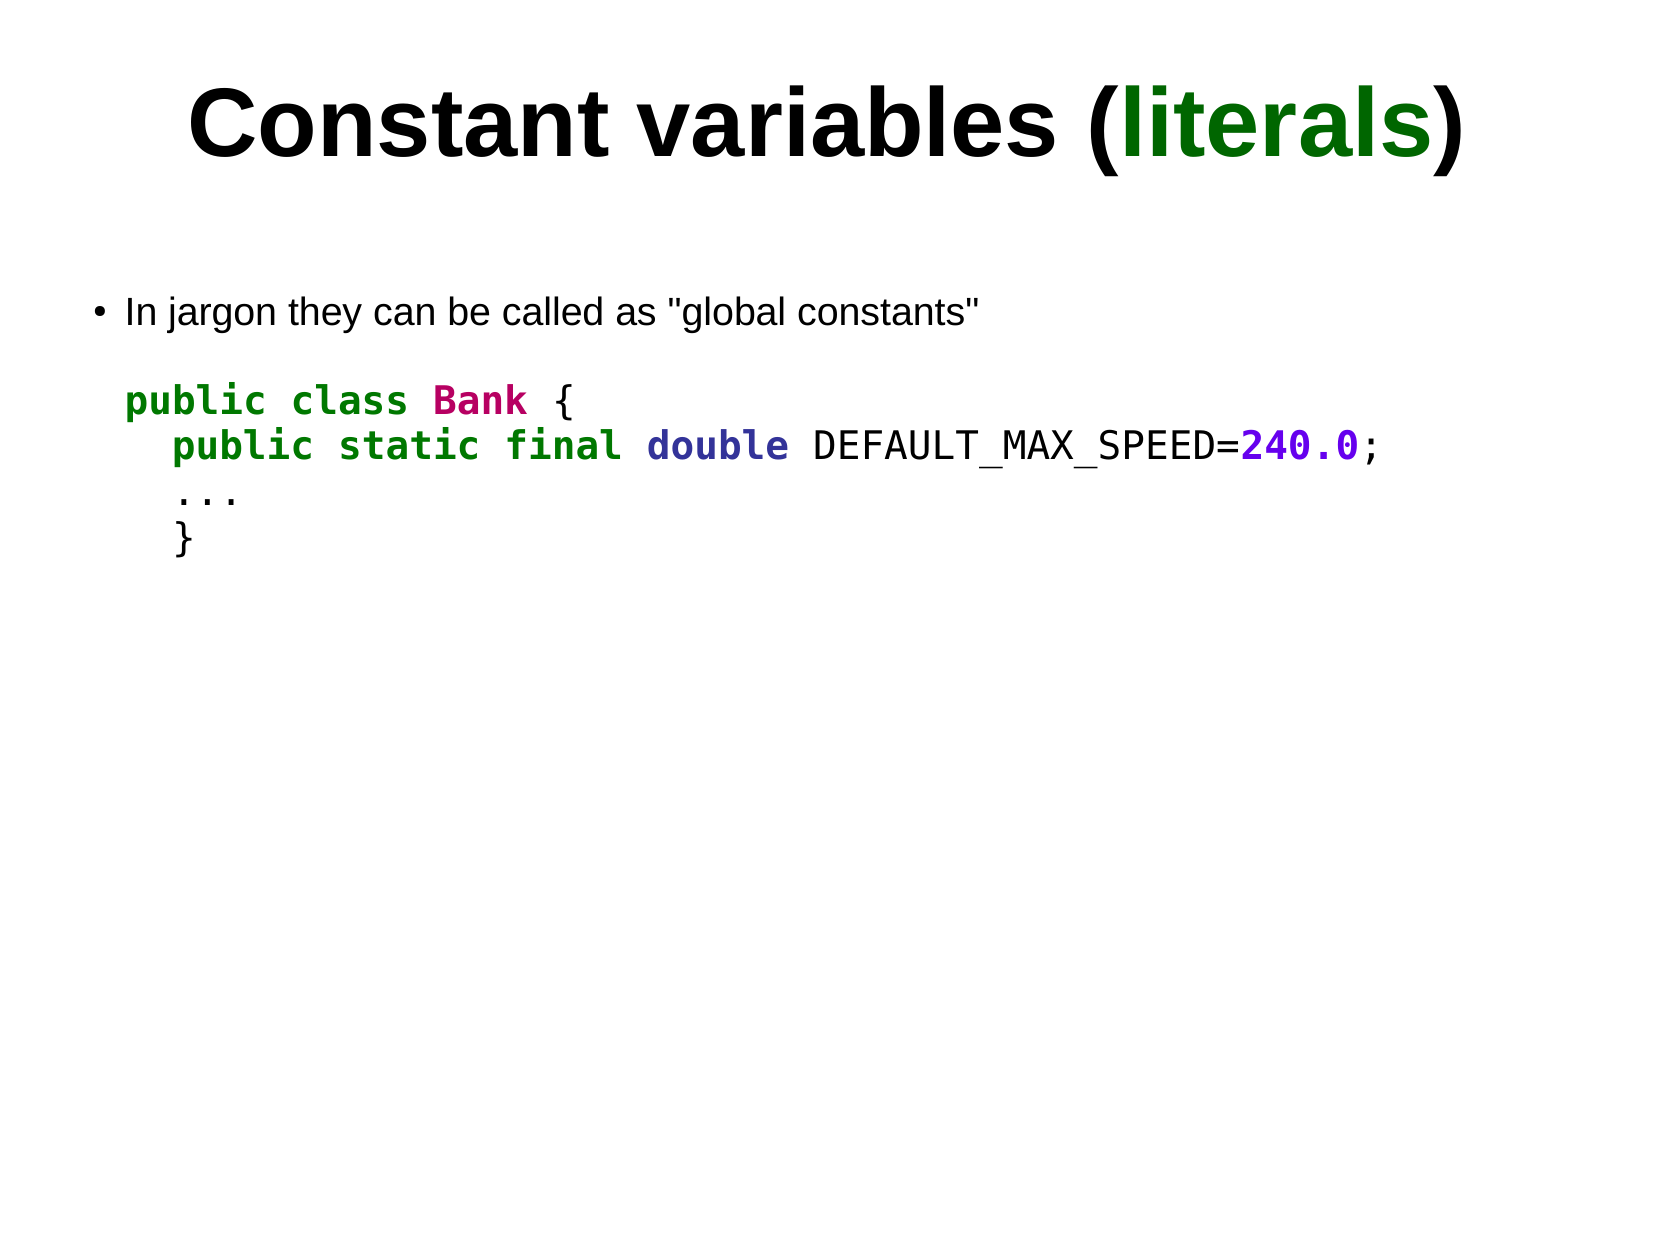

# Constant variables (literals)
In jargon they can be called as "global constants"
public class Bank {
 public static final double DEFAULT_MAX_SPEED=240.0;
 ...
 }